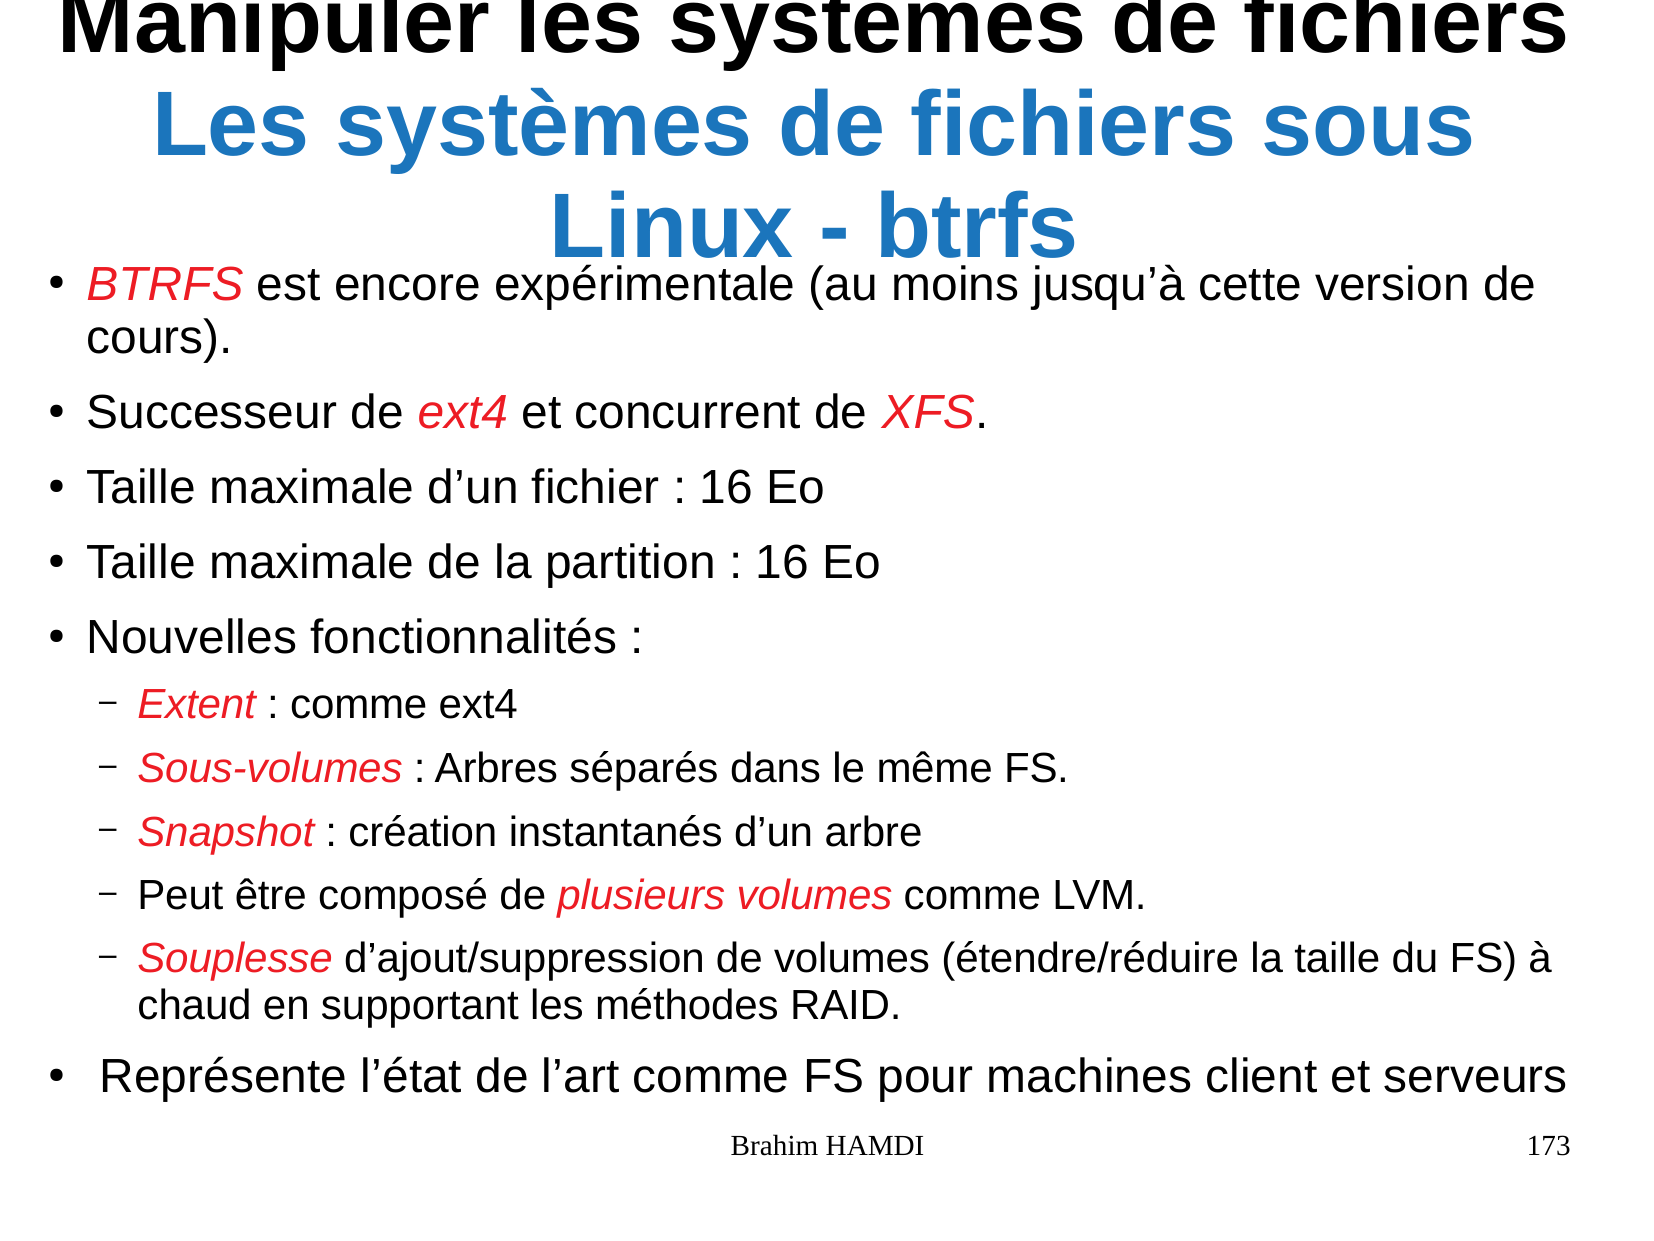

# Manipuler les systèmes de fichiers Les systèmes de fichiers sous Linux - btrfs
BTRFS est encore expérimentale (au moins jusqu’à cette version de cours).
Successeur de ext4 et concurrent de XFS.
Taille maximale d’un fichier : 16 Eo
Taille maximale de la partition : 16 Eo
Nouvelles fonctionnalités :
Extent : comme ext4
Sous-volumes : Arbres séparés dans le même FS.
Snapshot : création instantanés d’un arbre
Peut être composé de plusieurs volumes comme LVM.
Souplesse d’ajout/suppression de volumes (étendre/réduire la taille du FS) à chaud en supportant les méthodes RAID.
 Représente l’état de l’art comme FS pour machines client et serveurs
Brahim HAMDI
173